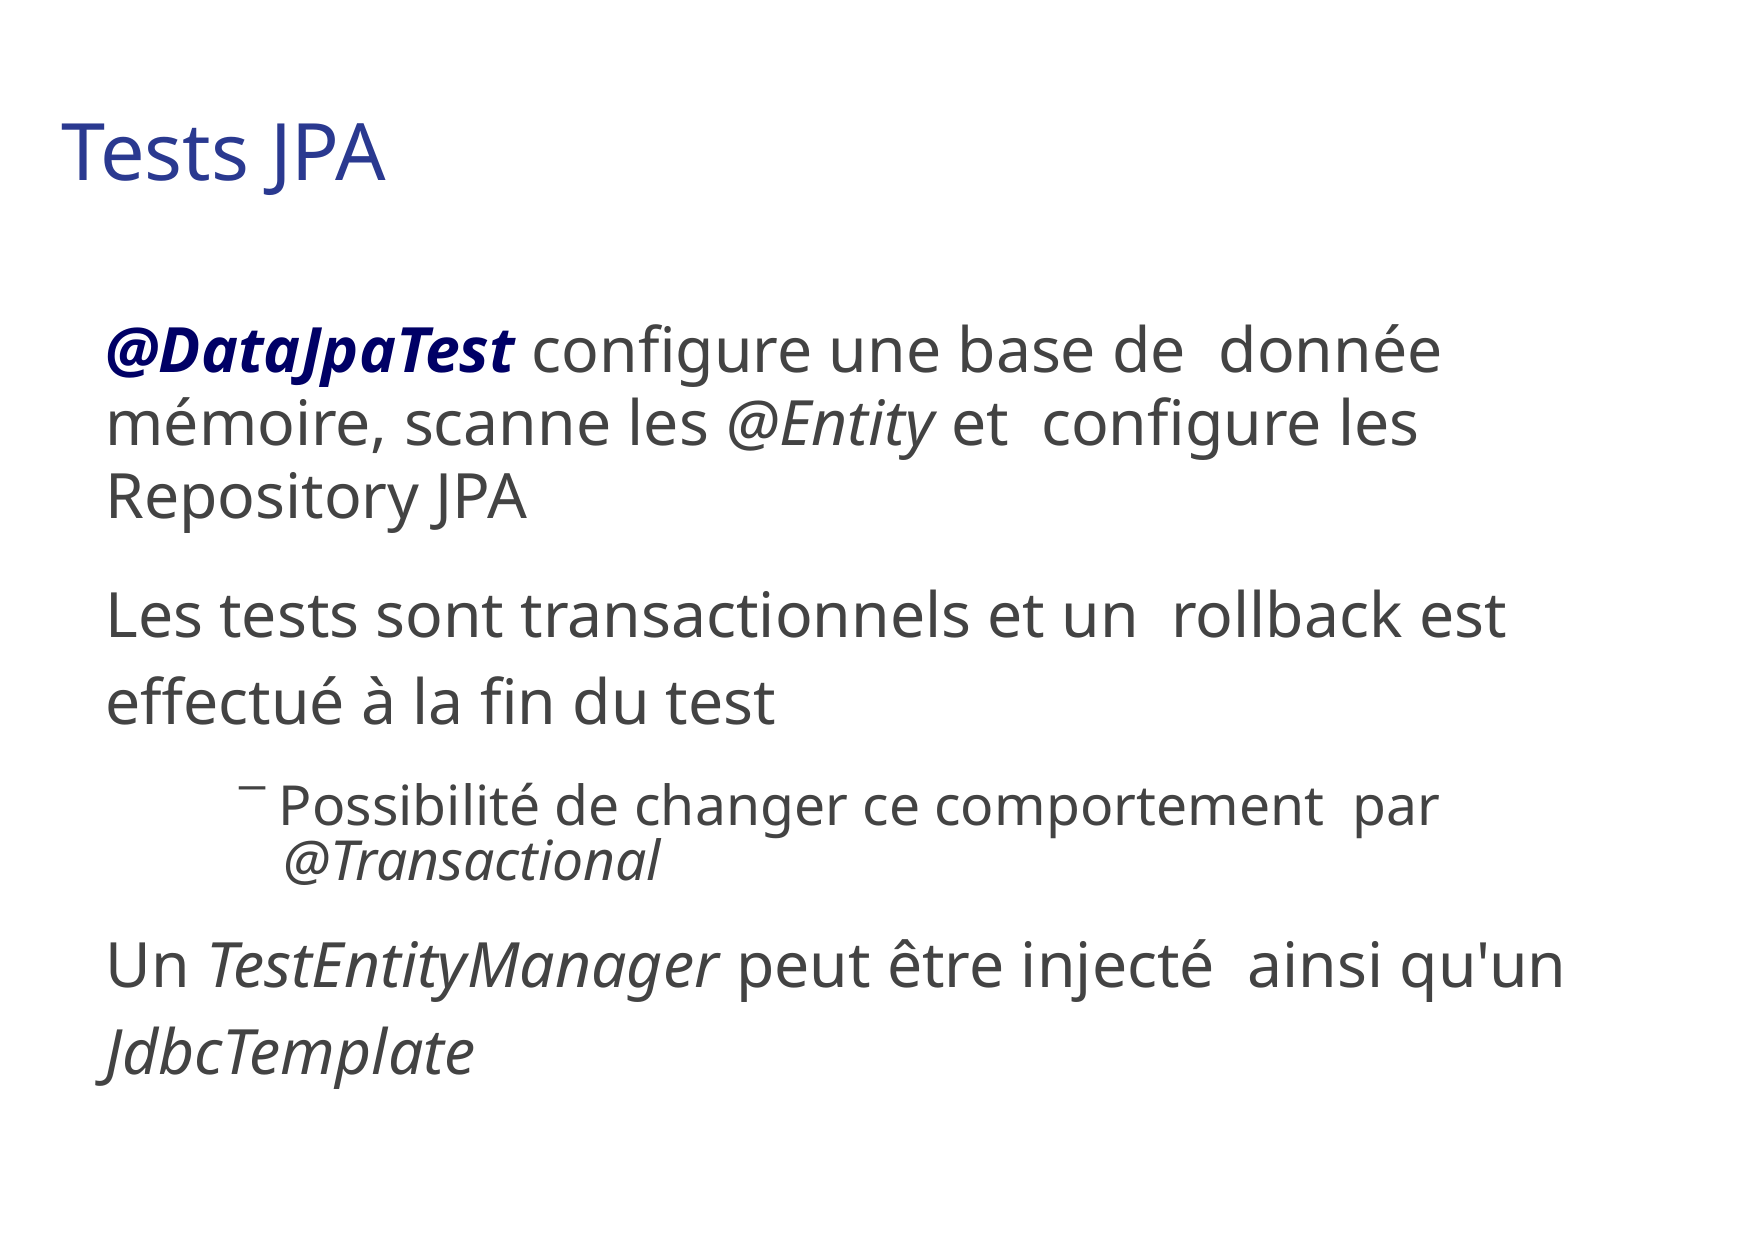

# Tests JPA
@DataJpaTest configure une base de donnée mémoire, scanne les @Entity et configure les Repository JPA
Les tests sont transactionnels et un rollback est effectué à la fin du test
– Possibilité de changer ce comportement par @Transactional
Un TestEntityManager peut être injecté ainsi qu'un JdbcTemplate